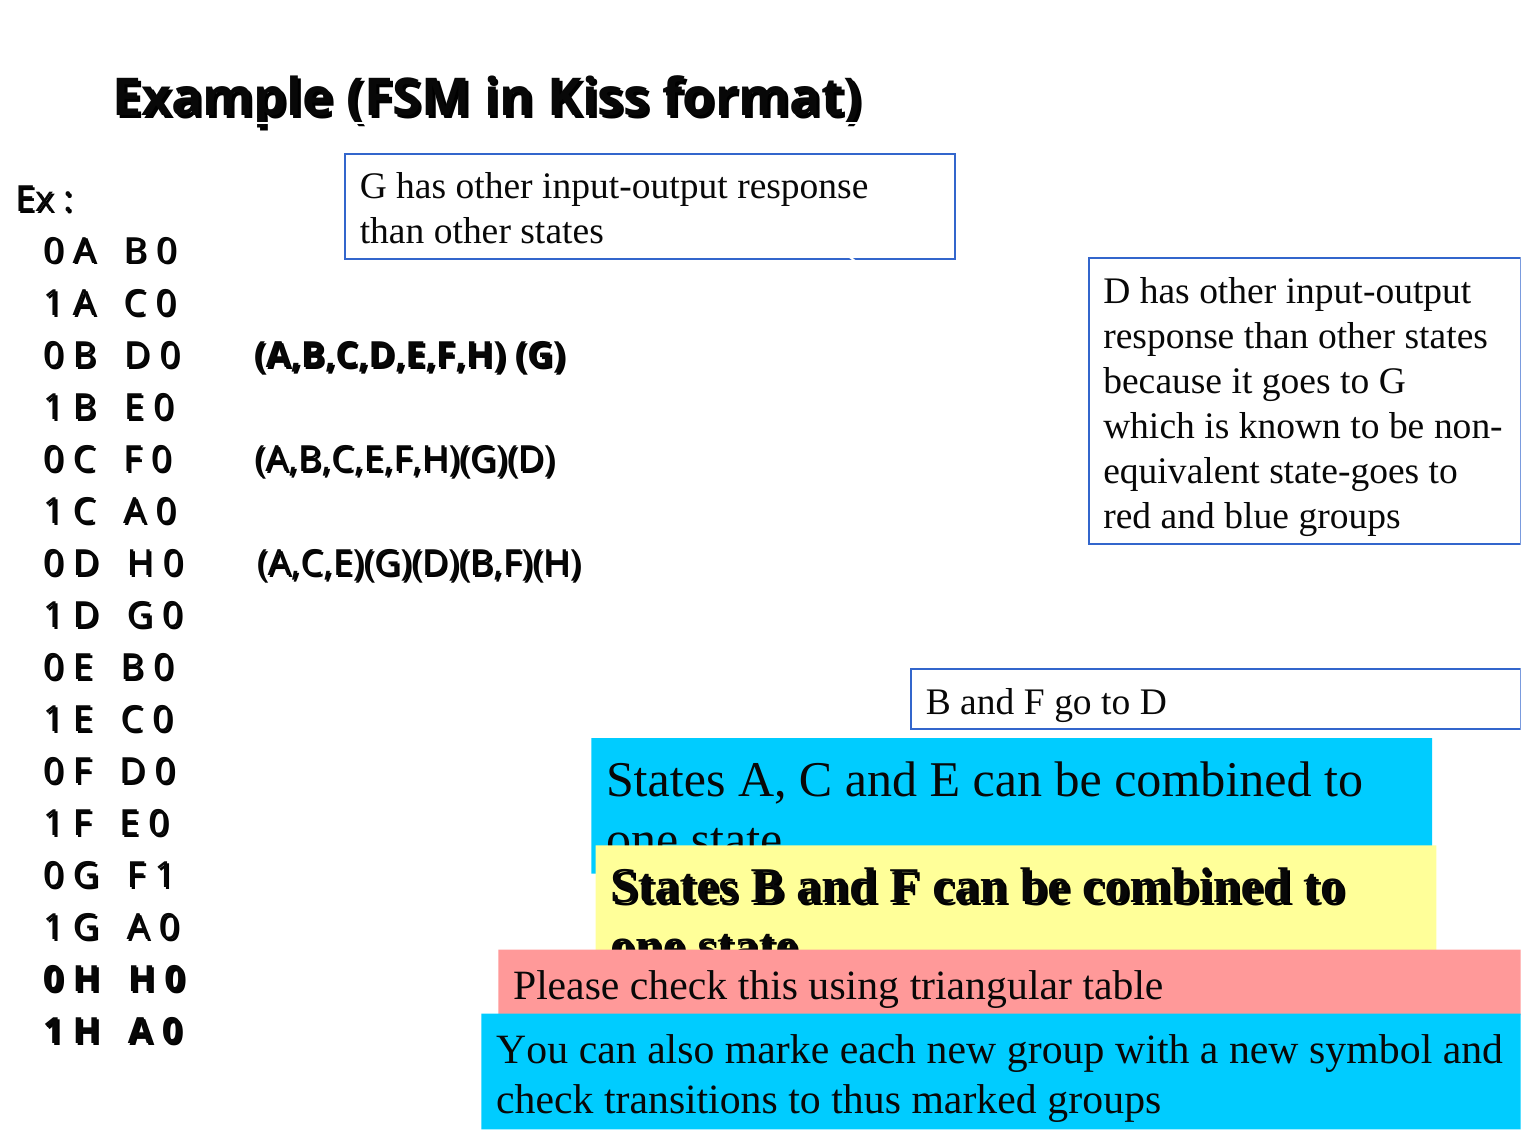

# Example (FSM in Kiss format)
G has other input-output response than other states
Ex :
 0 A B 0
 1 A C 0
 0 B D 0 (A,B,C,D,E,F,H) (G)
 1 B E 0
 0 C F 0 (A,B,C,E,F,H)(G)(D)
 1 C A 0
 0 D H 0 (A,C,E)(G)(D)(B,F)(H)
 1 D G 0
 0 E B 0
 1 E C 0
 0 F D 0
 1 F E 0
 0 G F 1
 1 G A 0
 0 H H 0
 1 H A 0
D has other input-output response than other states because it goes to G which is known to be non-equivalent state-goes to red and blue groups
B and F go to D
States A, C and E can be combined to one state
States B and F can be combined to one state
Please check this using triangular table
You can also marke each new group with a new symbol and check transitions to thus marked groups